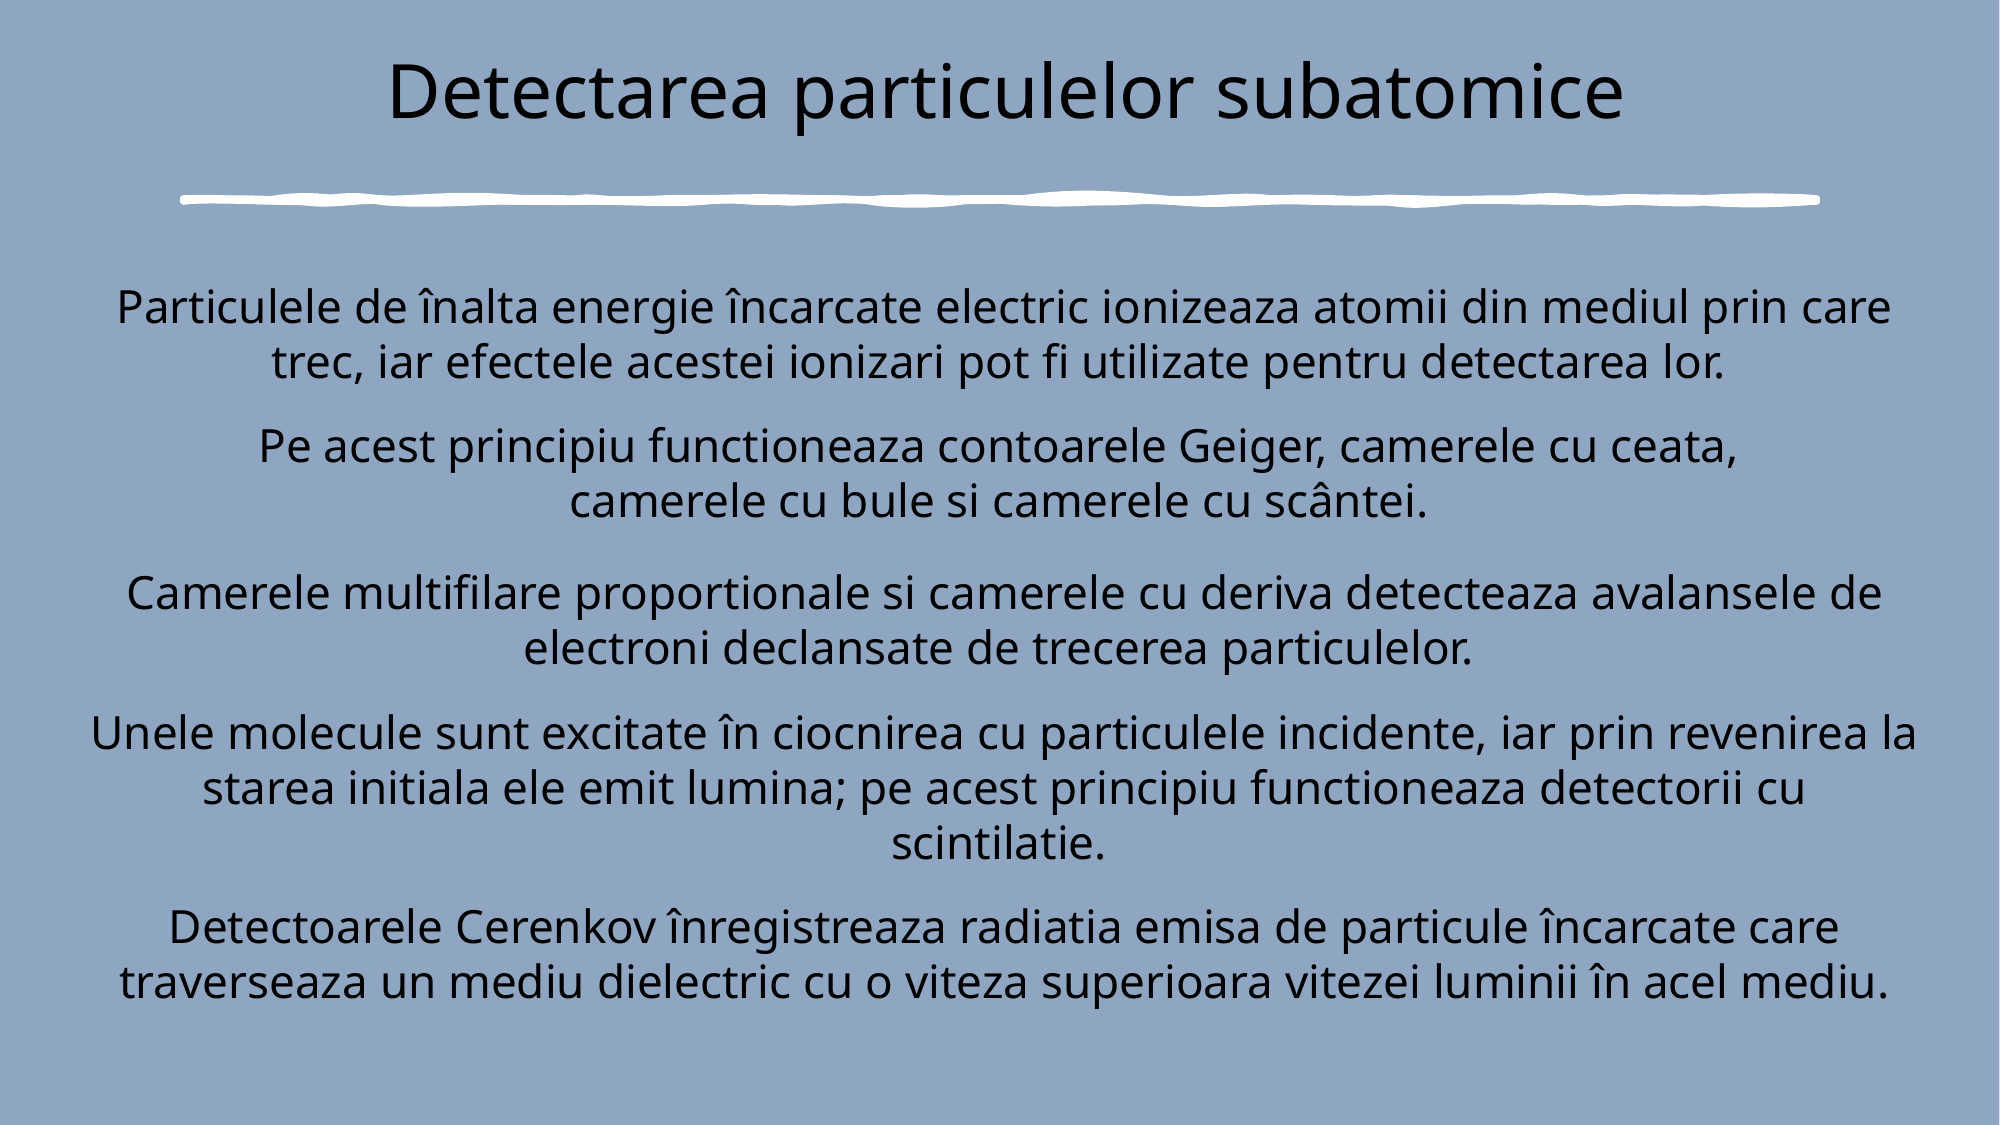

# Detectarea particulelor subatomice
Particulele de înalta energie încarcate electric ionizeaza atomii din mediul prin care trec, iar efectele acestei ionizari pot fi utilizate pentru detectarea lor.
Pe acest principiu functioneaza contoarele Geiger, camerele cu ceata, camerele cu bule si camerele cu scântei.
Camerele multifilare proportionale si camerele cu deriva detecteaza avalansele de electroni declansate de trecerea particulelor.
Unele molecule sunt excitate în ciocnirea cu particulele incidente, iar prin revenirea la starea initiala ele emit lumina; pe acest principiu functioneaza detectorii cu scintilatie.
Detectoarele Cerenkov înregistreaza radiatia emisa de particule încarcate care traverseaza un mediu dielectric cu o viteza superioara vitezei luminii în acel mediu.